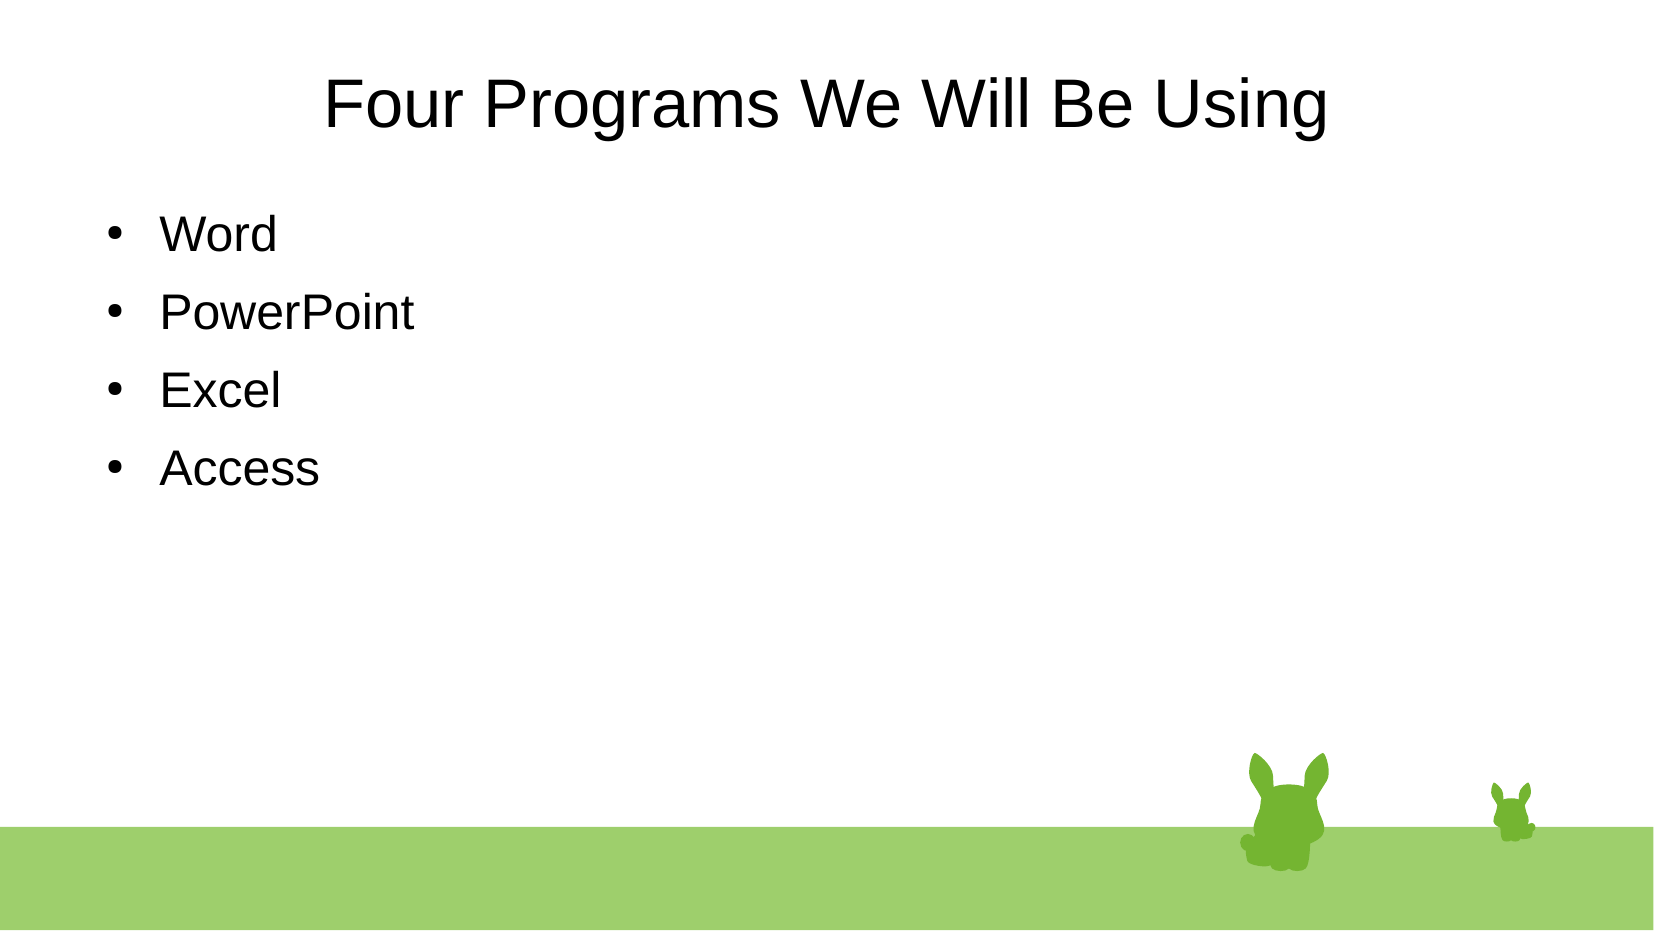

# Four Programs We Will Be Using
Word
PowerPoint
Excel
Access